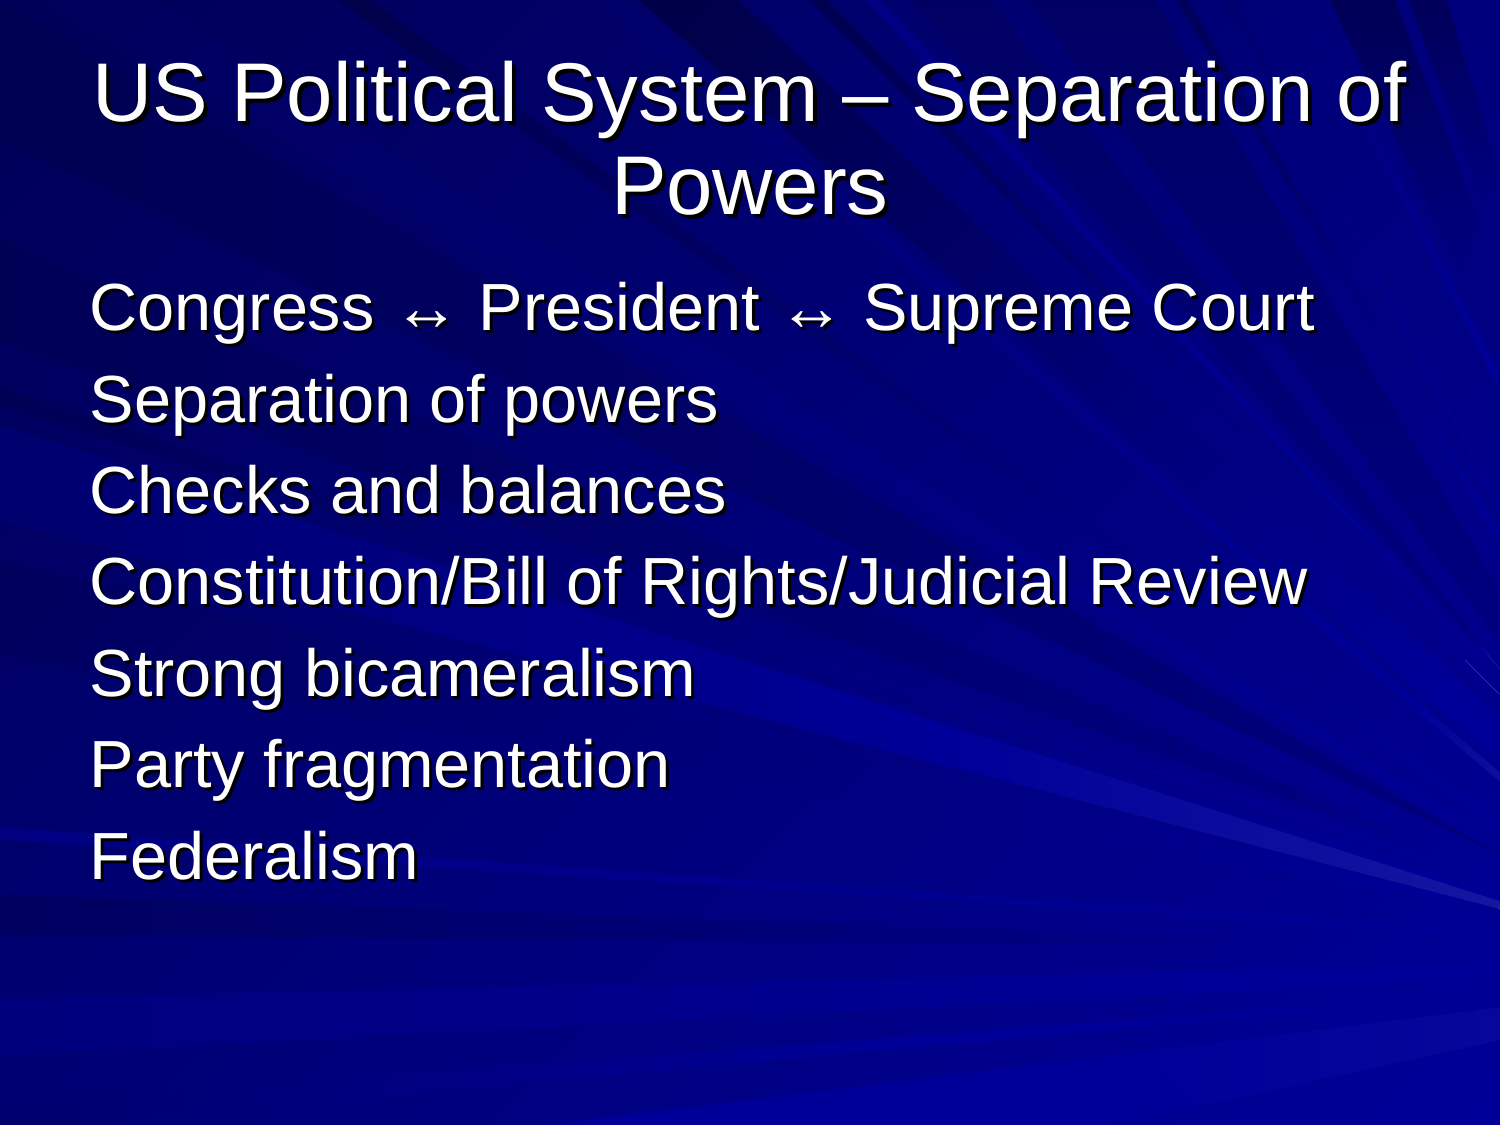

# US Political System – Separation of Powers
Congress ↔ President ↔ Supreme Court
Separation of powers
Checks and balances
Constitution/Bill of Rights/Judicial Review
Strong bicameralism
Party fragmentation
Federalism